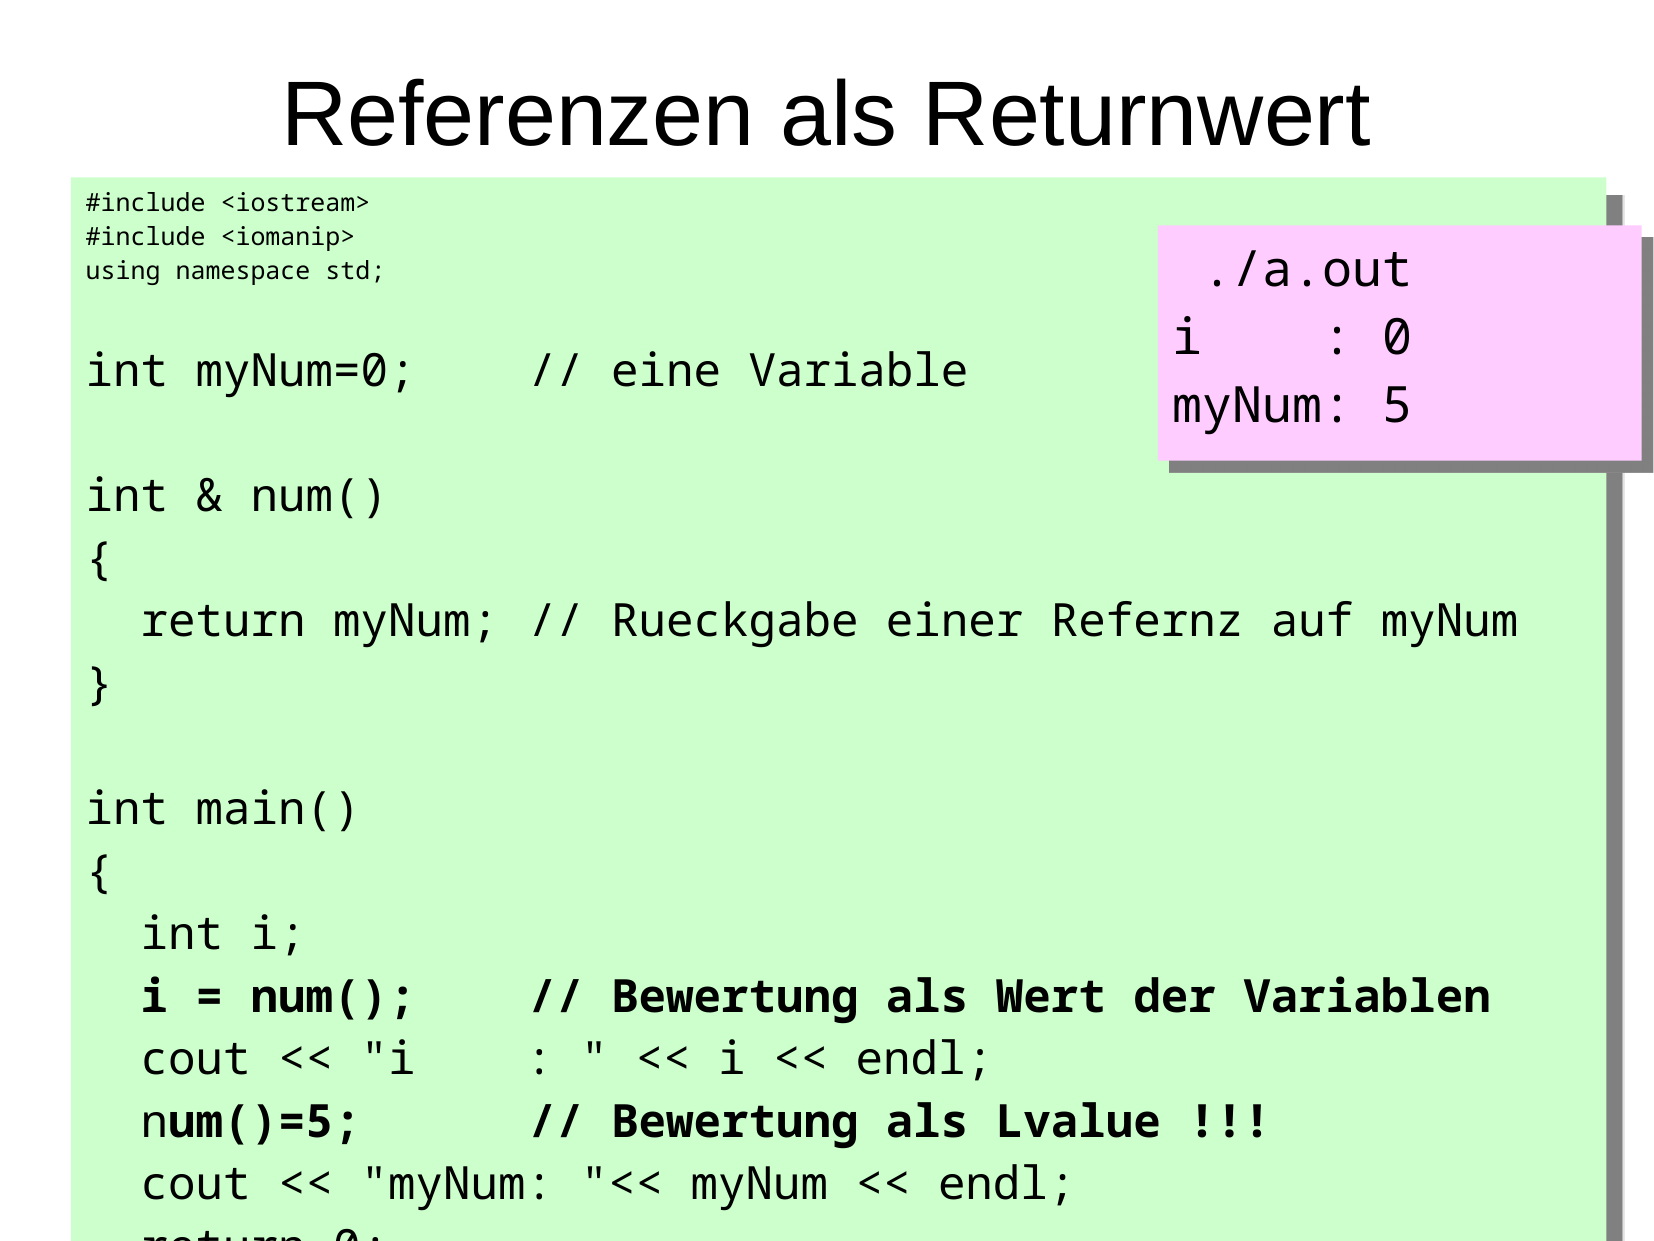

# Referenzen als Returnwert
#include <iostream>
#include <iomanip>
using namespace std;
int myNum=0;		// eine Variable
int & num()
{
 return myNum;	// Rueckgabe einer Refernz auf myNum
}
int main()
{
 int i;
 i = num();		// Bewertung als Wert der Variablen
 cout << "i : " << i << endl;
 num()=5;			// Bewertung als Lvalue !!!
 cout << "myNum: "<< myNum << endl;
 return 0;
}
 ./a.out
i : 0
myNum: 5
16